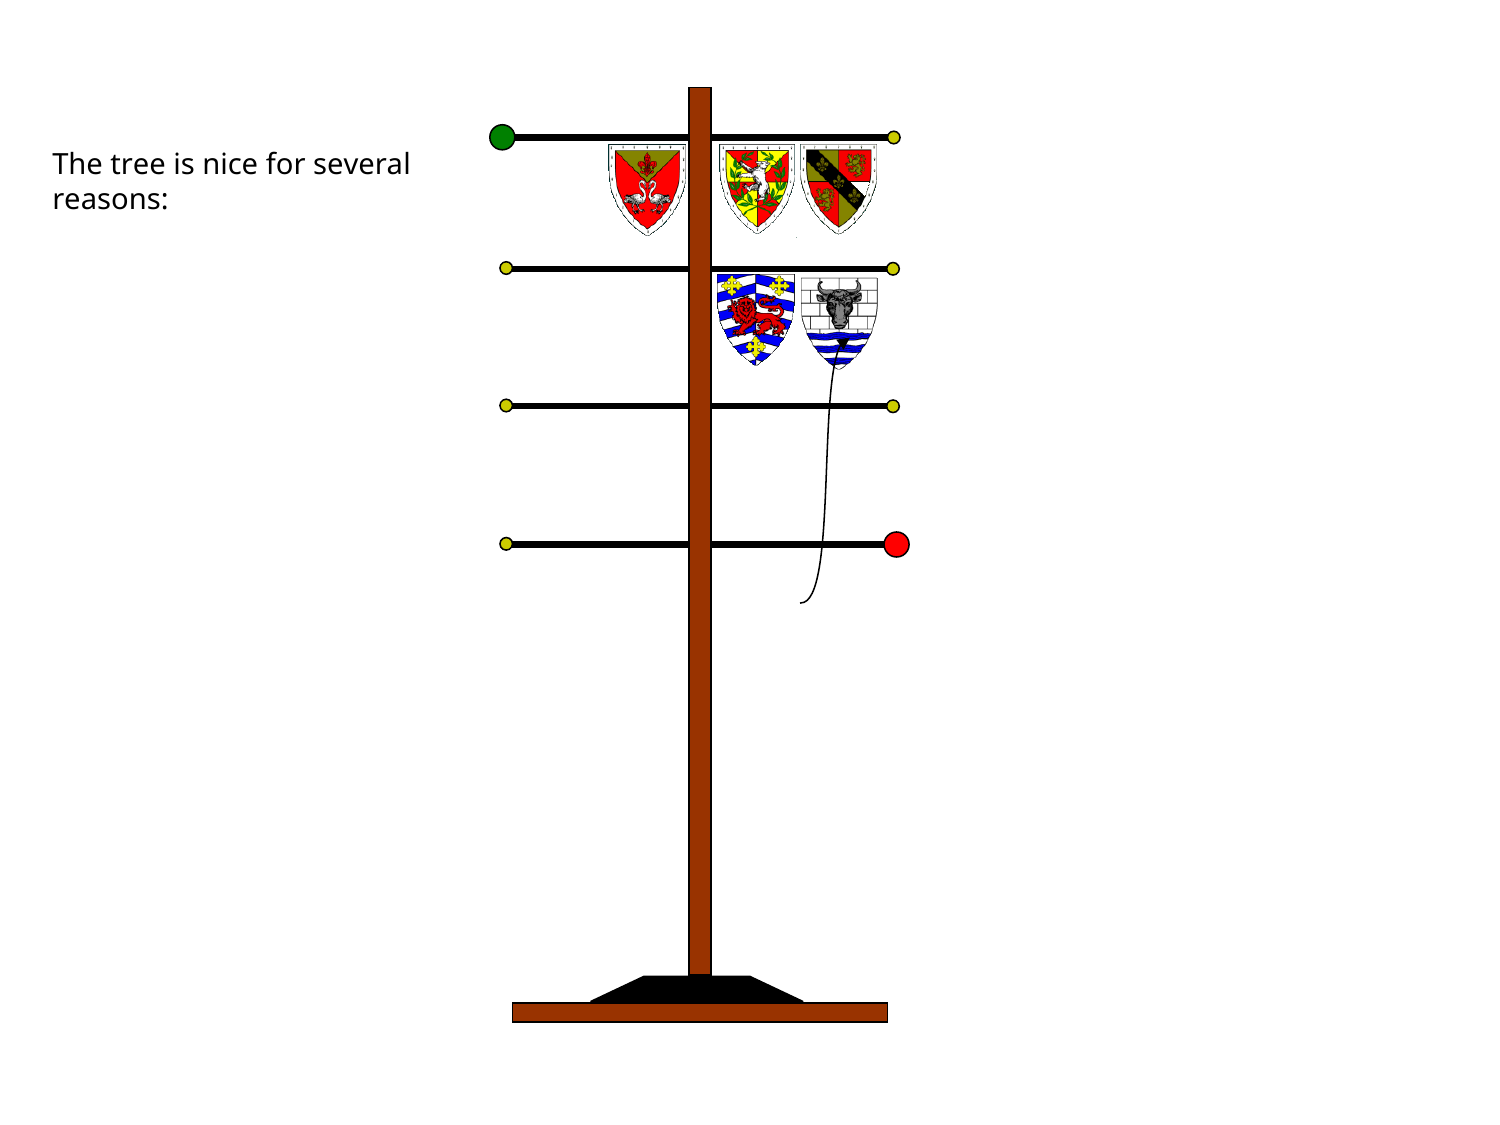

The tree is nice for several
reasons: